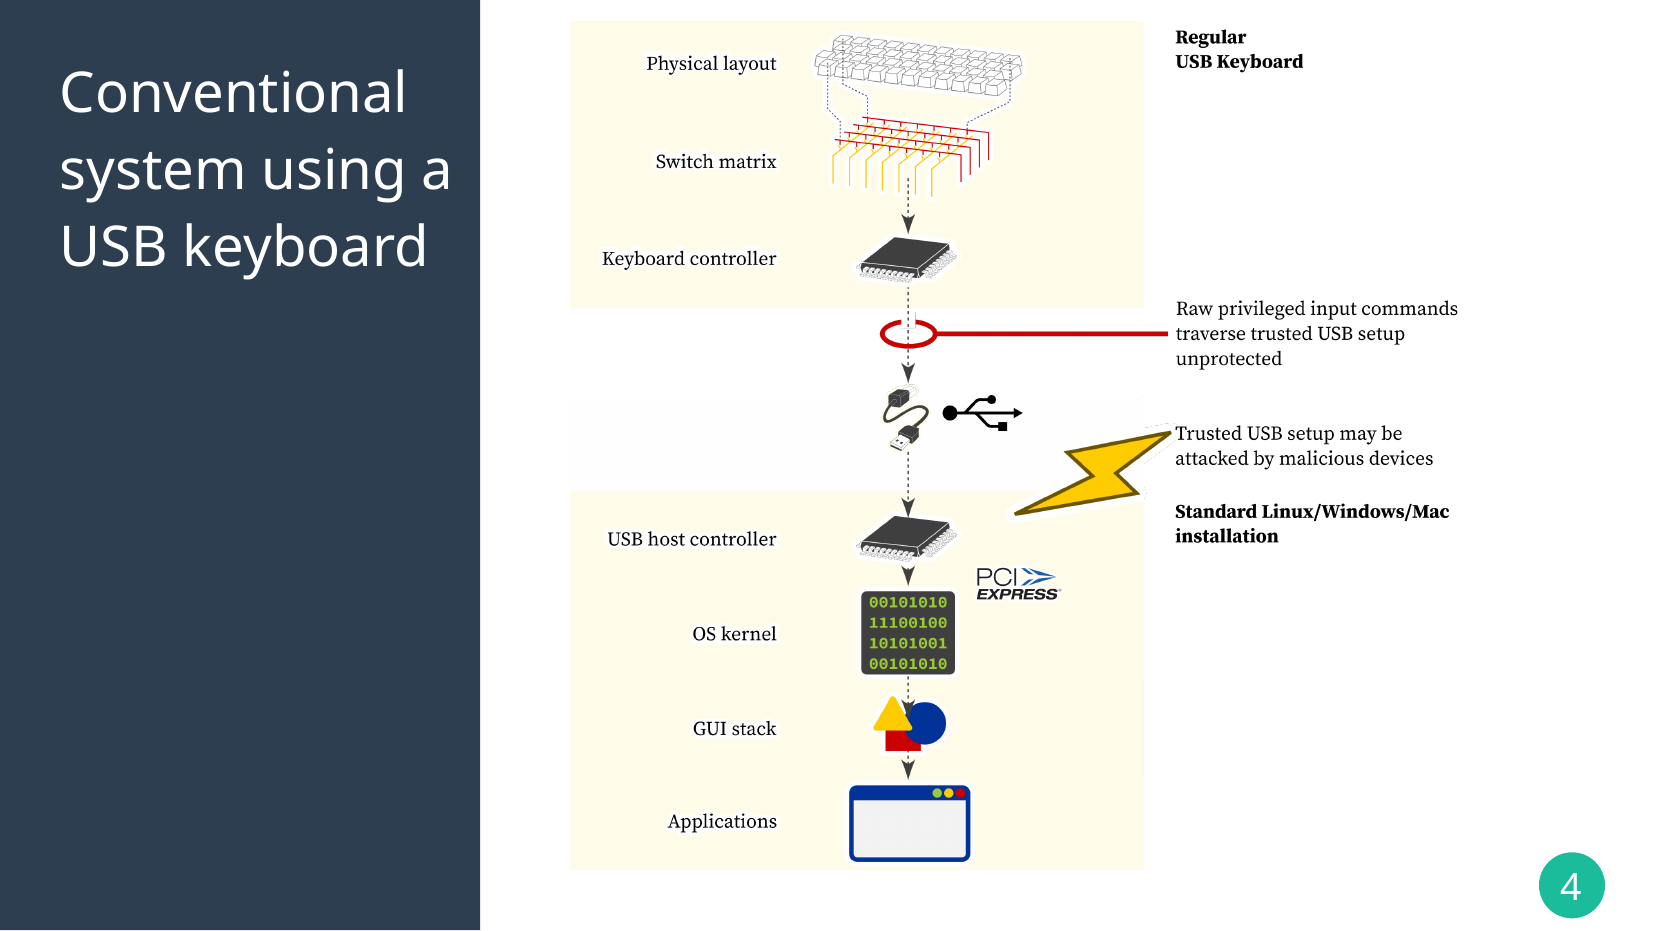

Conventional system using a USB keyboard
4